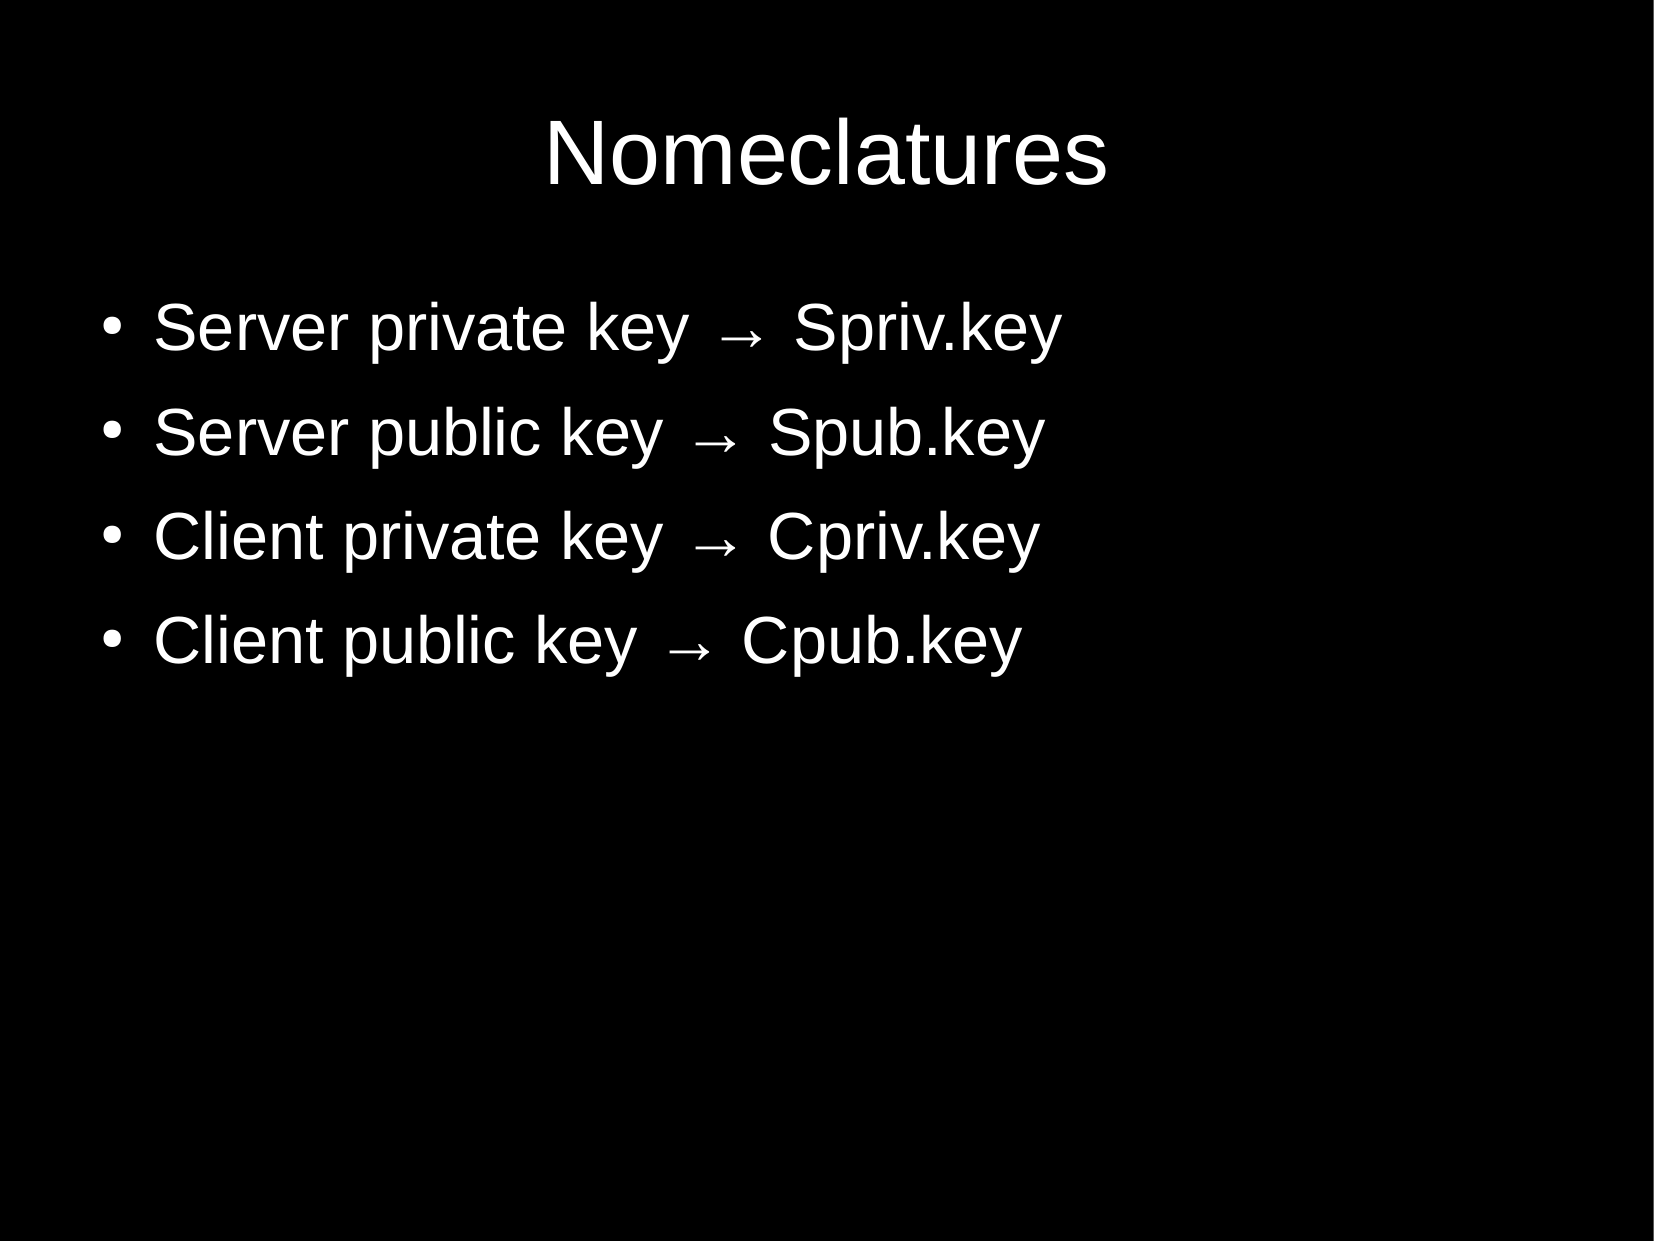

# Nomeclatures
Server private key → Spriv.key
Server public key → Spub.key
Client private key → Cpriv.key
Client public key → Cpub.key